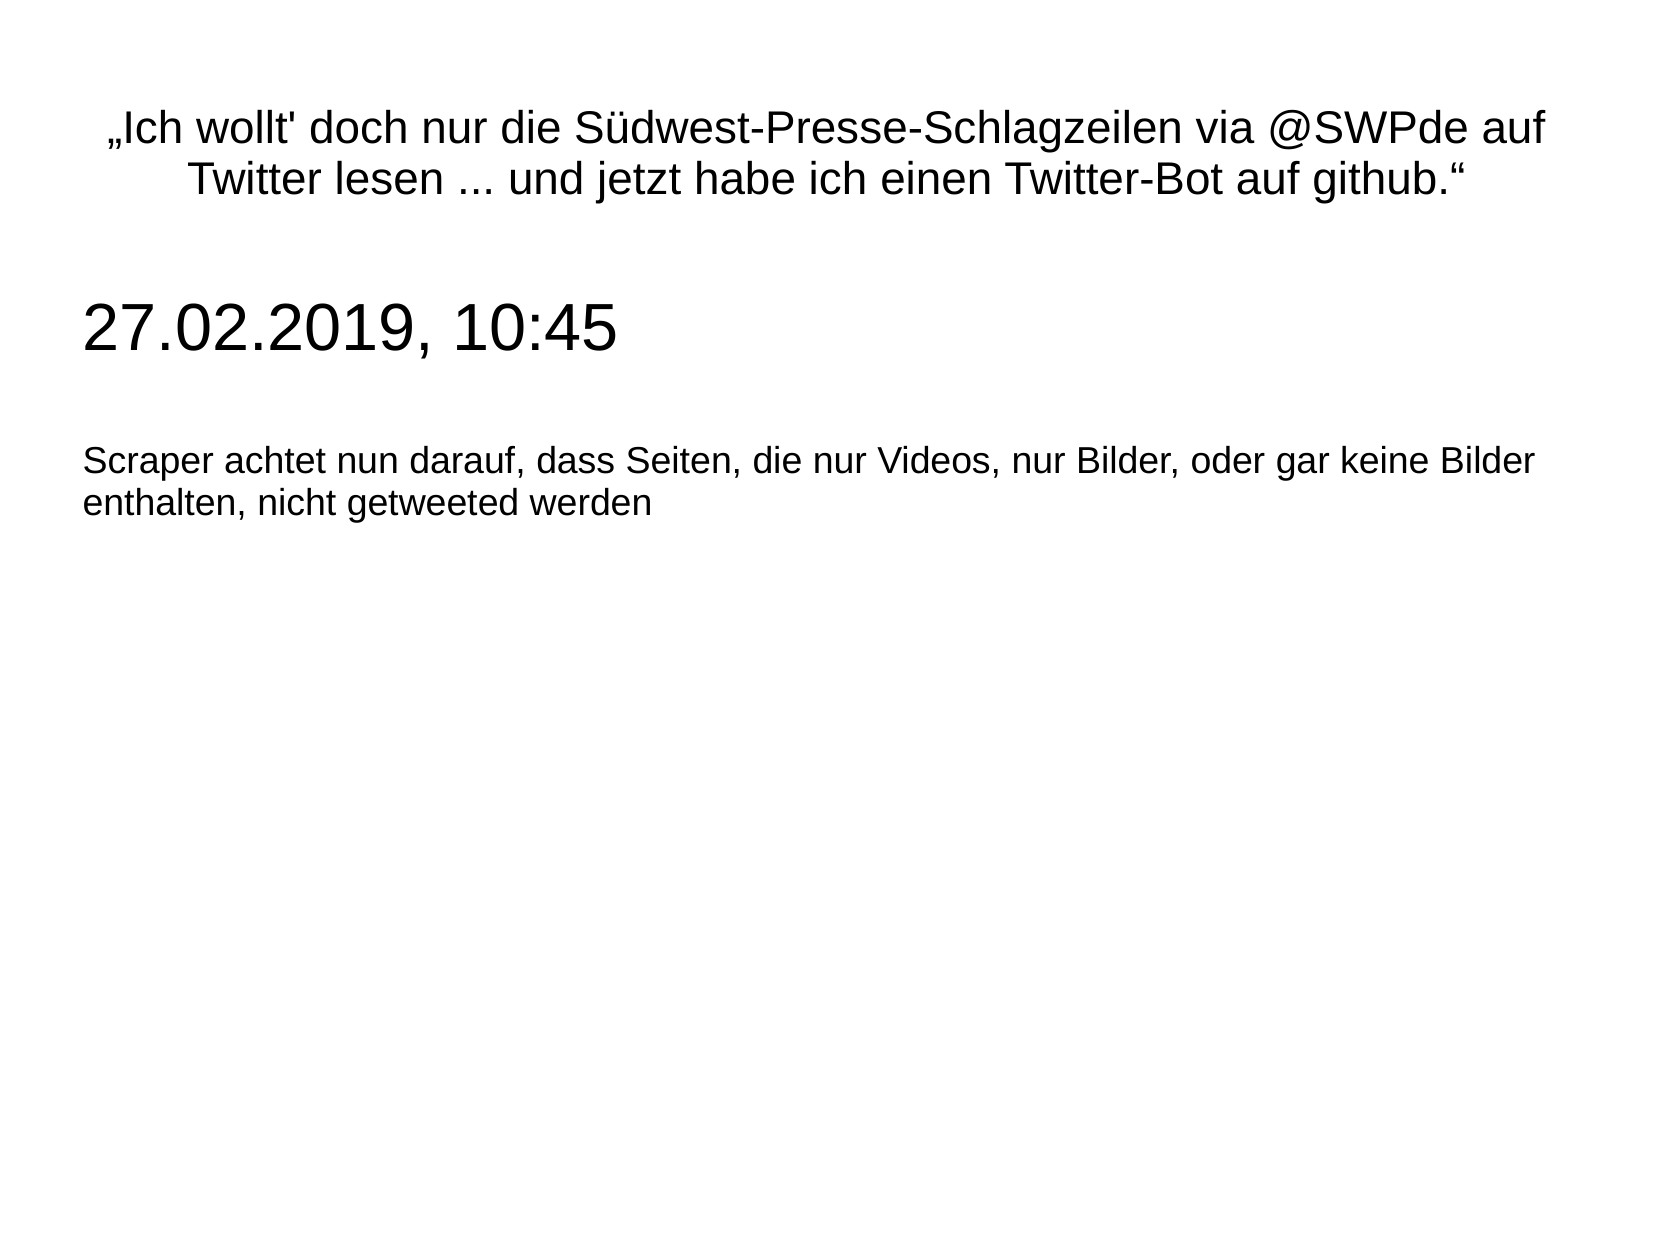

# „Ich wollt' doch nur die Südwest-Presse-Schlagzeilen via @SWPde auf Twitter lesen ... und jetzt habe ich einen Twitter-Bot auf github.“
27.02.2019, 10:45
Scraper achtet nun darauf, dass Seiten, die nur Videos, nur Bilder, oder gar keine Bilder enthalten, nicht getweeted werden